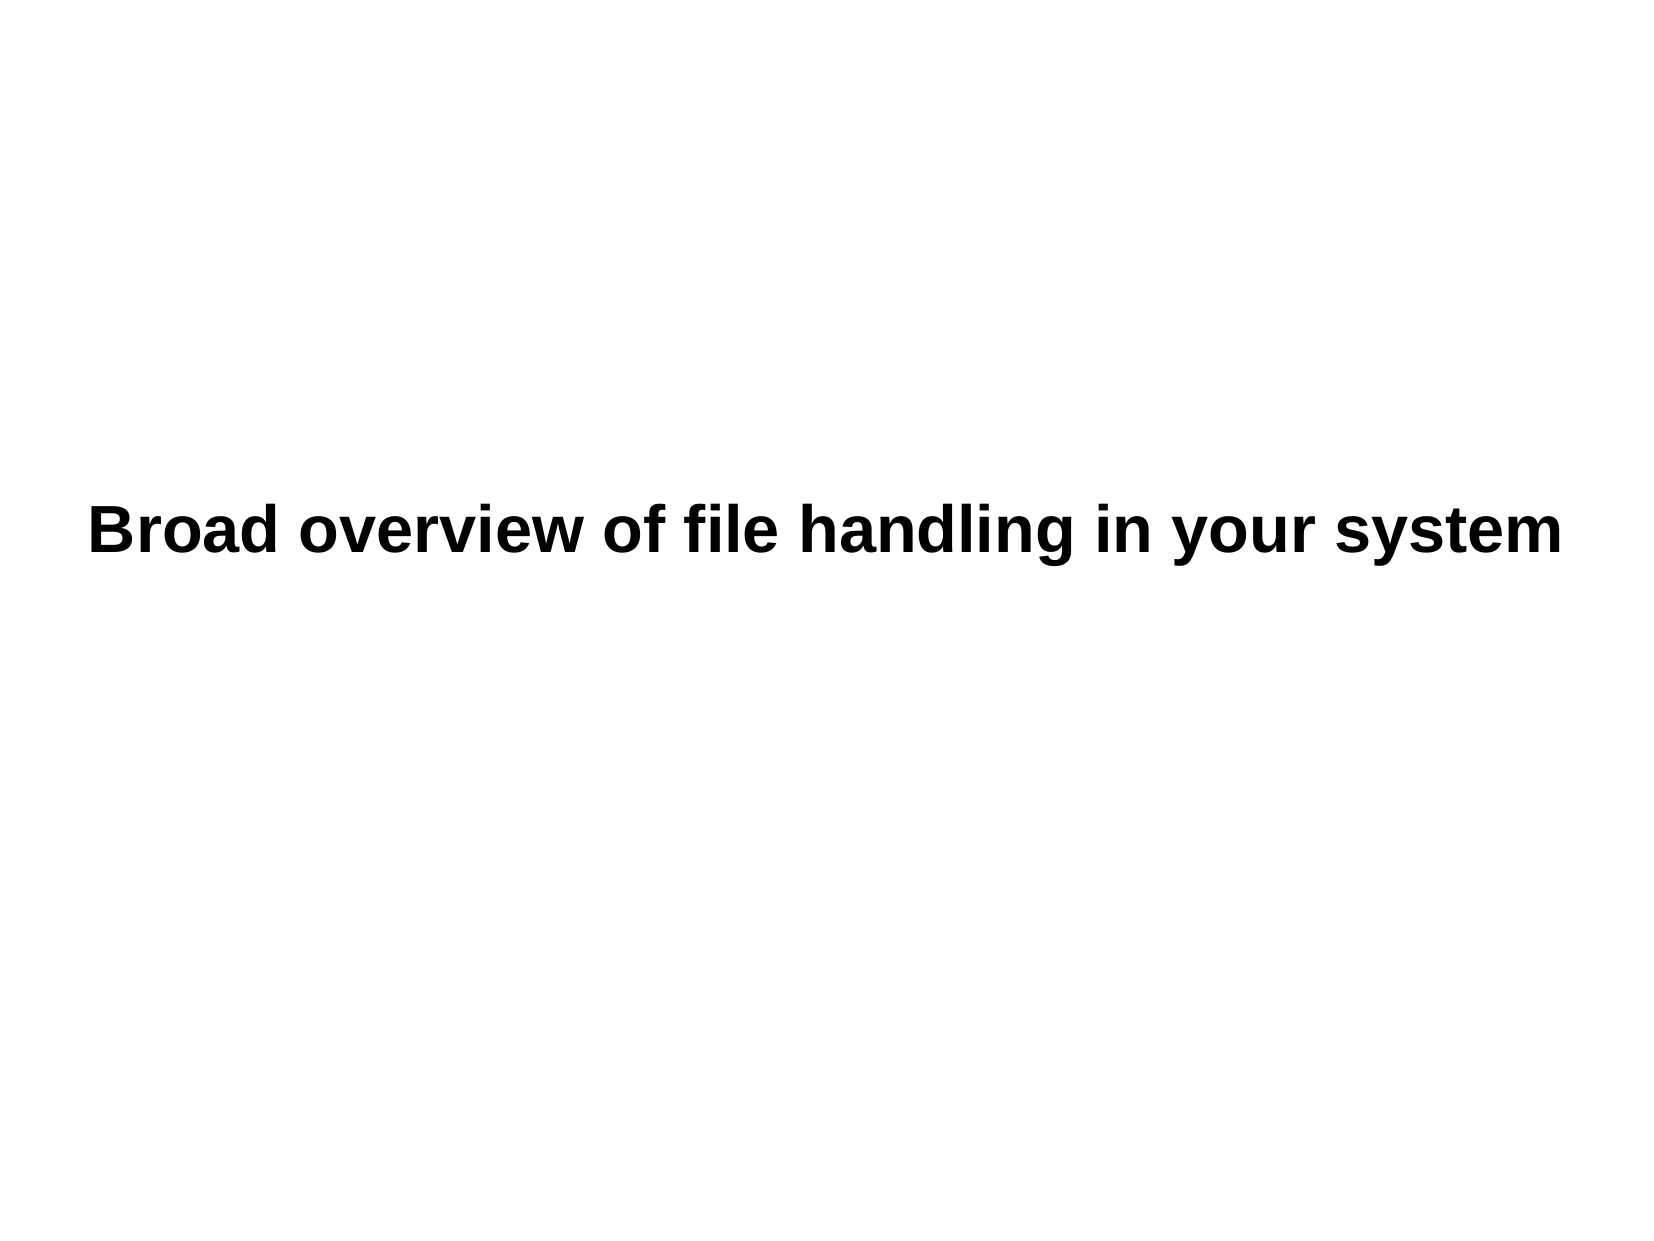

# Broad overview of file handling in your system